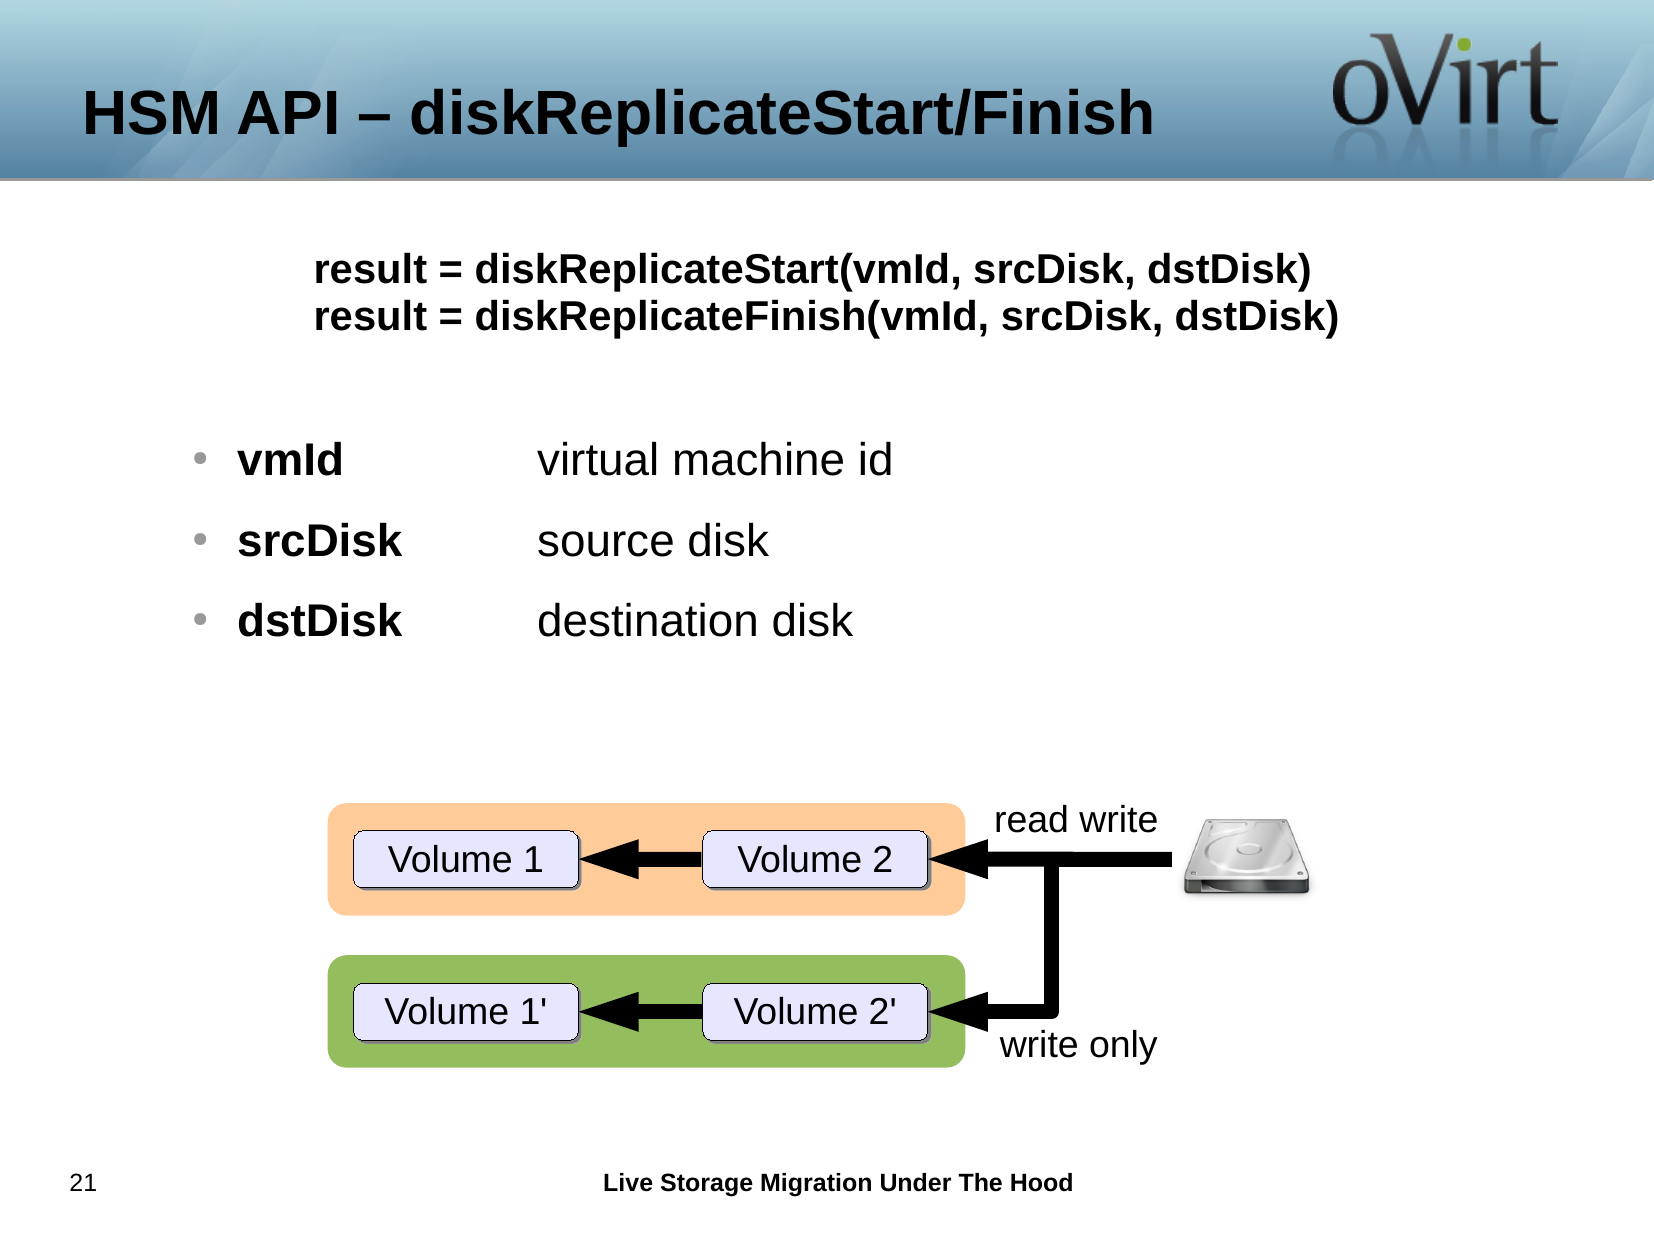

# HSM API – diskReplicateStart/Finish
result = diskReplicateStart(vmId, srcDisk, dstDisk)
result = diskReplicateFinish(vmId, srcDisk, dstDisk)
vmId			virtual machine id
srcDisk		source disk
dstDisk		destination disk
read write
Volume 1
Volume 2
Volume 1'
Volume 2'
write only